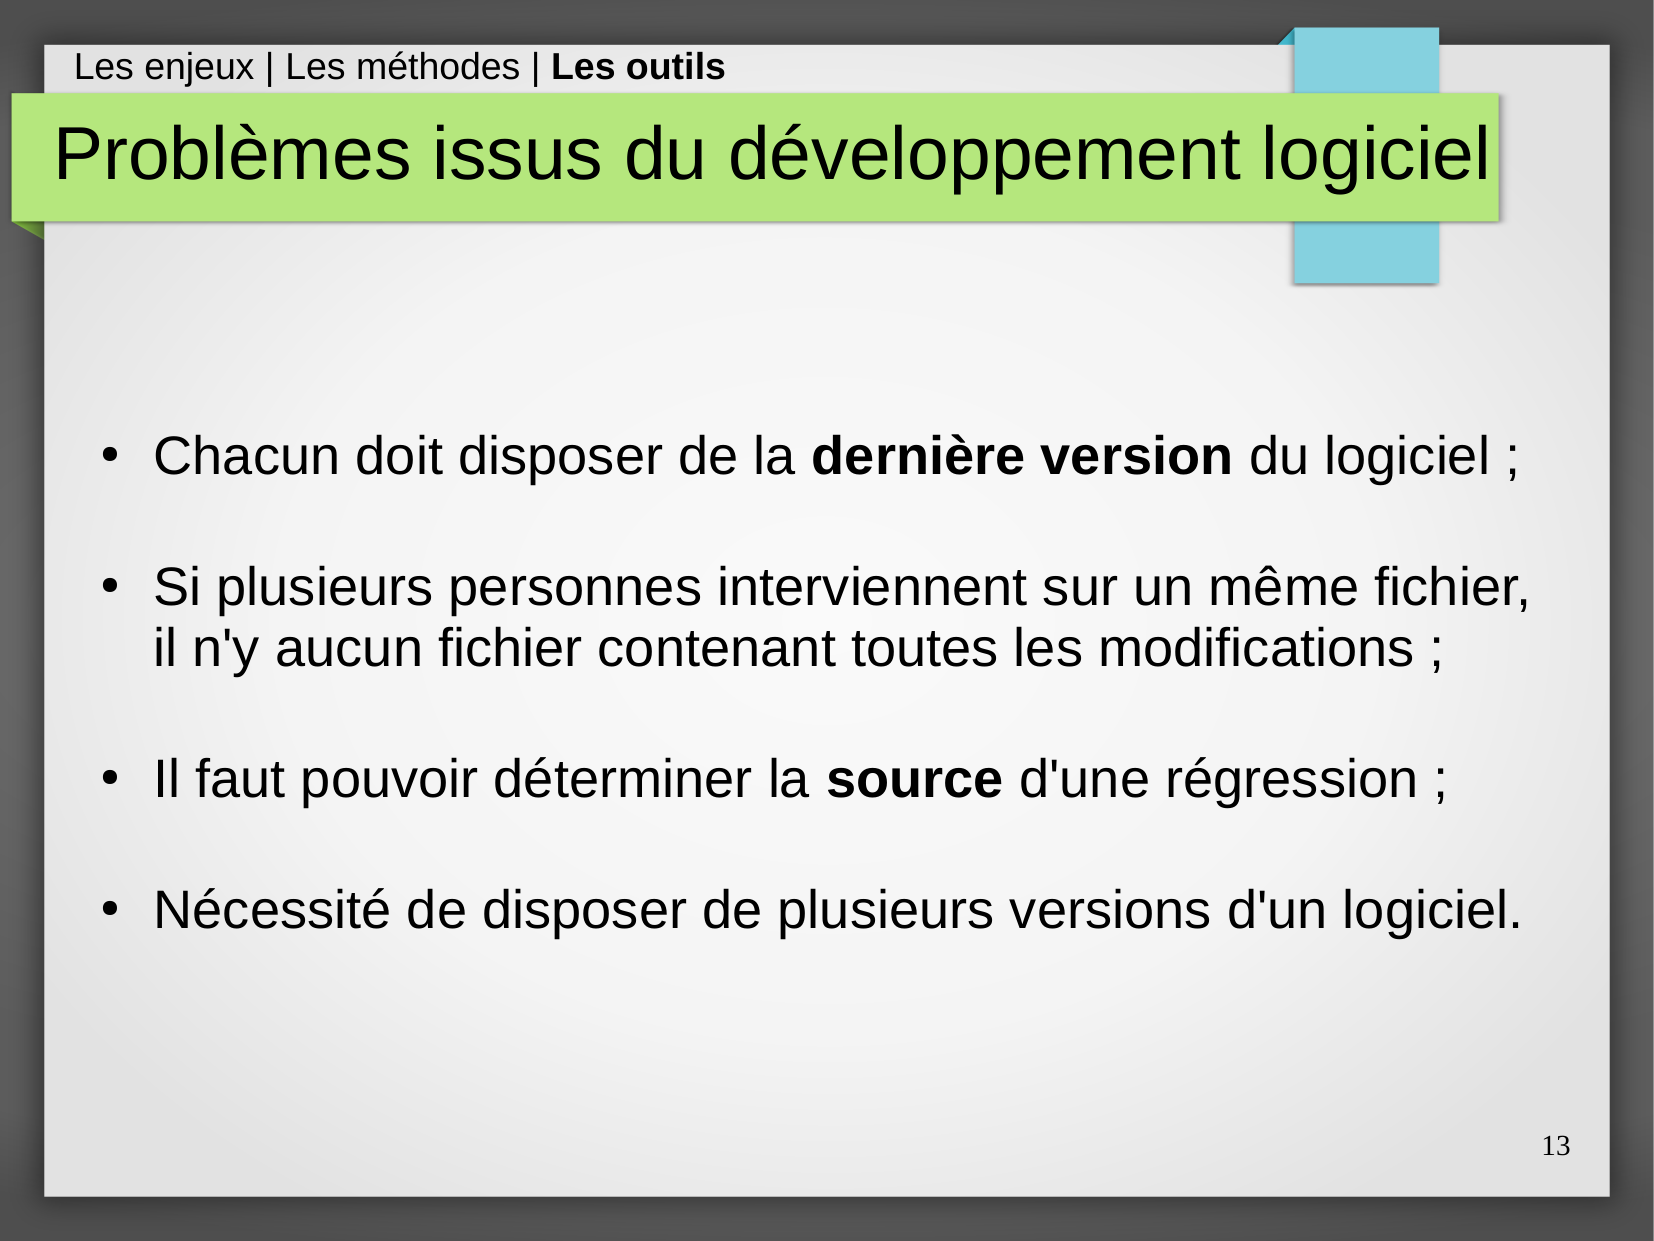

Les enjeux | Les méthodes | Les outils
# Problèmes issus du développement logiciel
Chacun doit disposer de la dernière version du logiciel ;
Si plusieurs personnes interviennent sur un même fichier, il n'y aucun fichier contenant toutes les modifications ;
Il faut pouvoir déterminer la source d'une régression ;
Nécessité de disposer de plusieurs versions d'un logiciel.
13